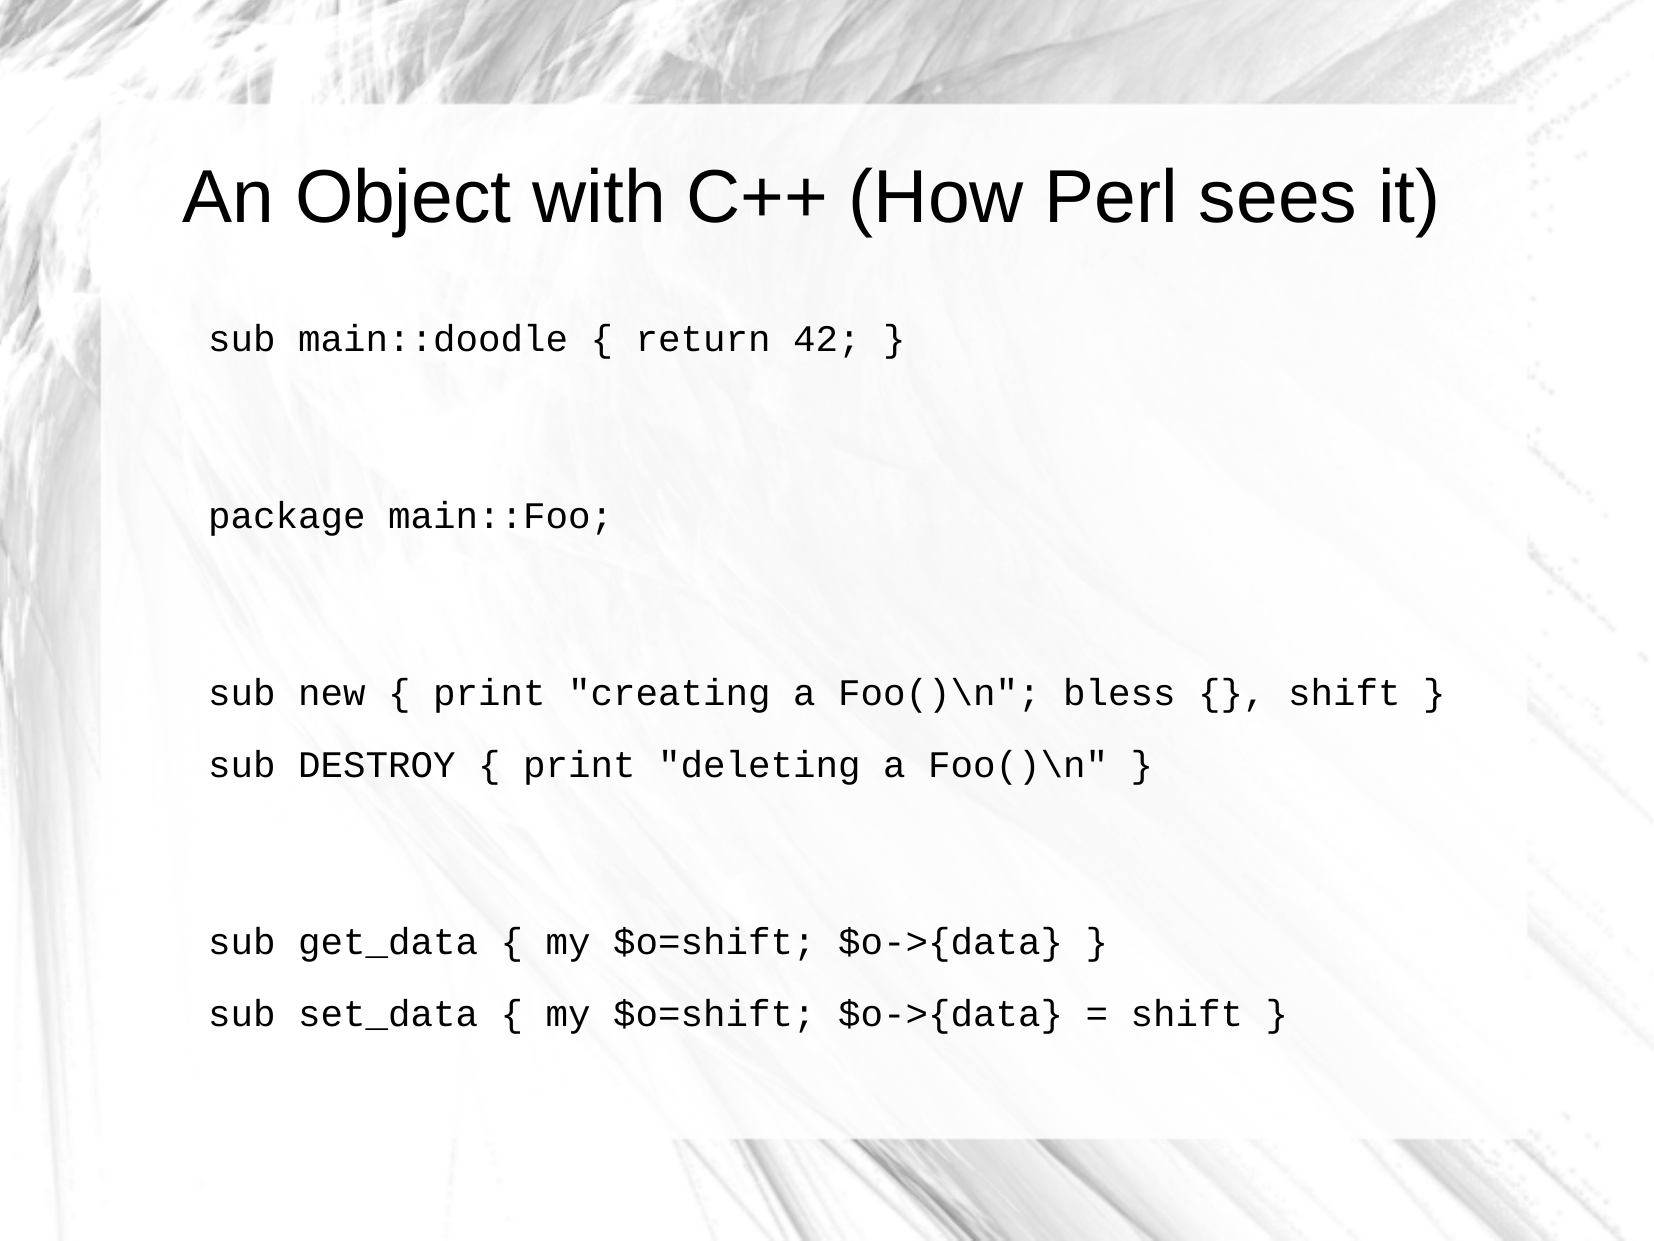

# An Object with C++ (How Perl sees it)
 sub main::doodle { return 42; }
 package main::Foo;
 sub new { print "creating a Foo()\n"; bless {}, shift }
 sub DESTROY { print "deleting a Foo()\n" }
 sub get_data { my $o=shift; $o->{data} }
 sub set_data { my $o=shift; $o->{data} = shift }